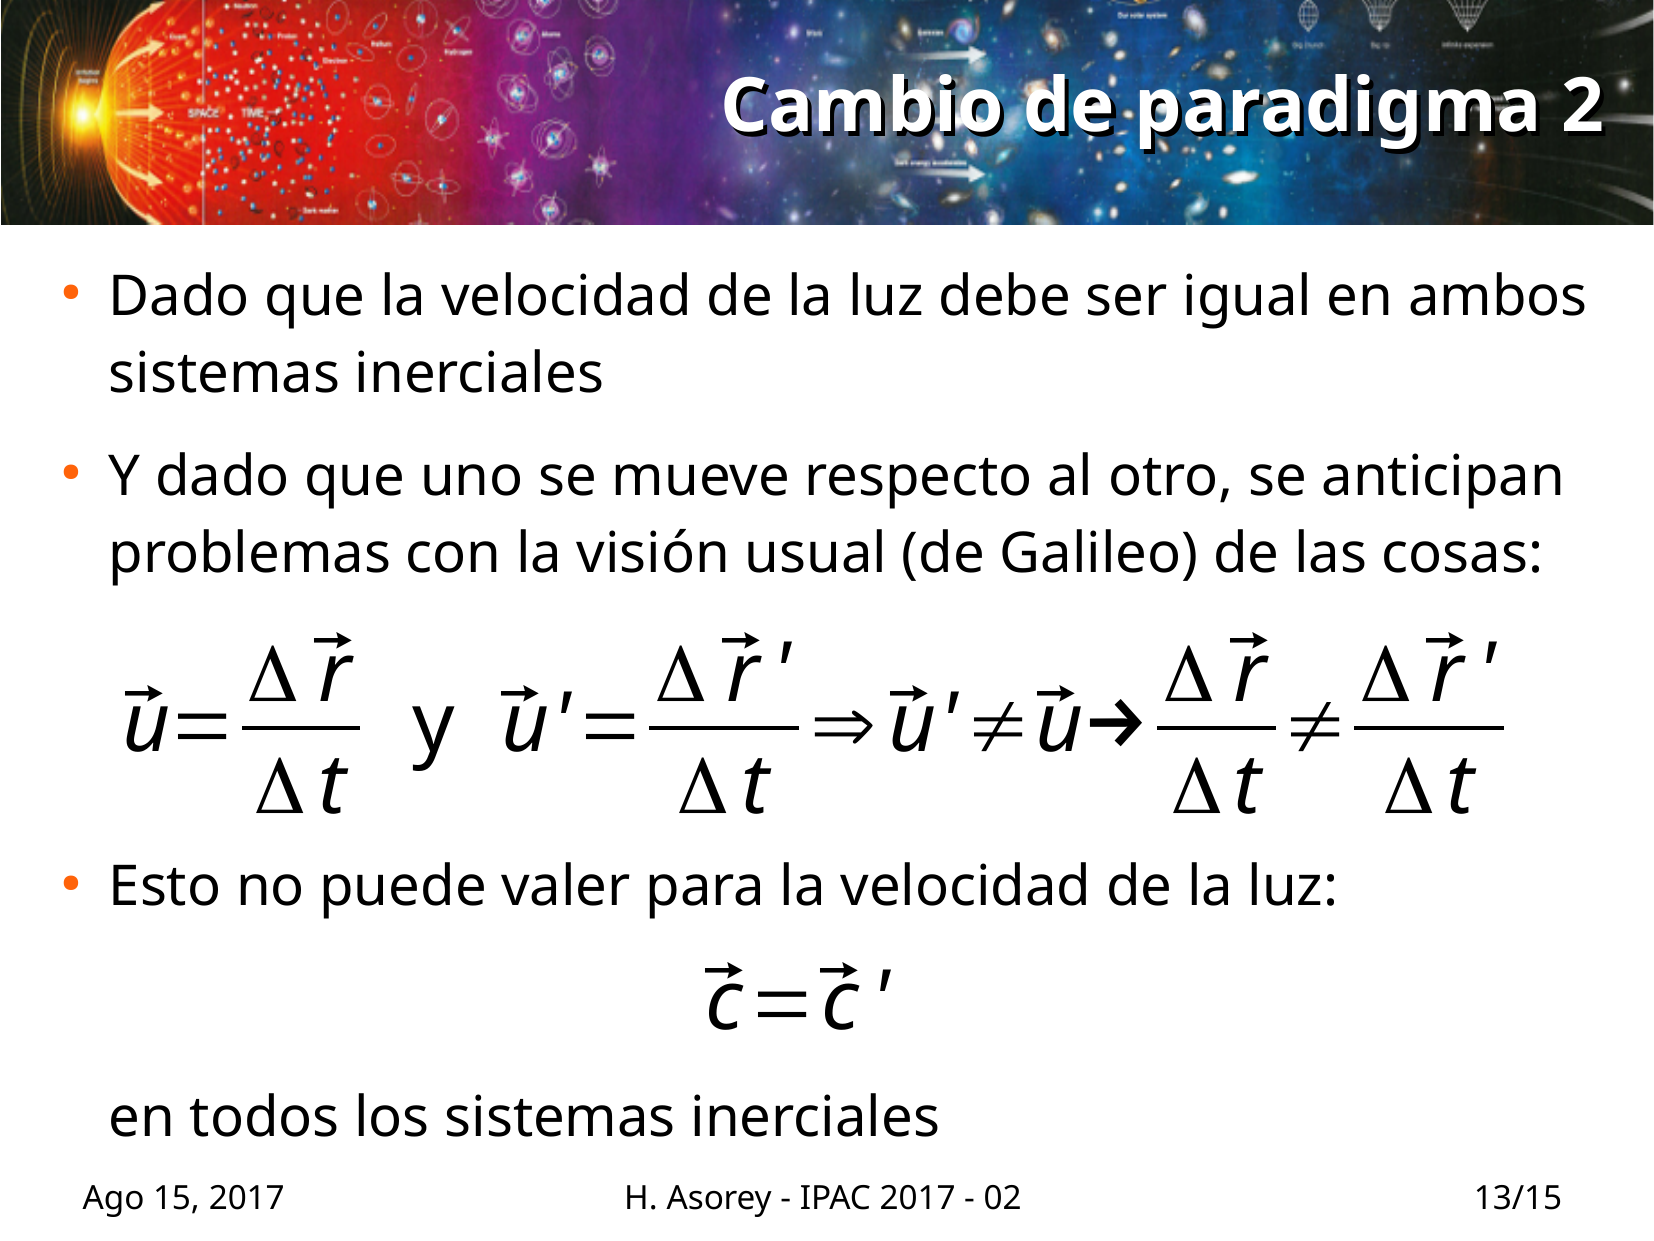

# Cambio de paradigma 2
Dado que la velocidad de la luz debe ser igual en ambos sistemas inerciales
Y dado que uno se mueve respecto al otro, se anticipan problemas con la visión usual (de Galileo) de las cosas:
Esto no puede valer para la velocidad de la luz:
en todos los sistemas inerciales
Ago 15, 2017
H. Asorey - IPAC 2017 - 02
13